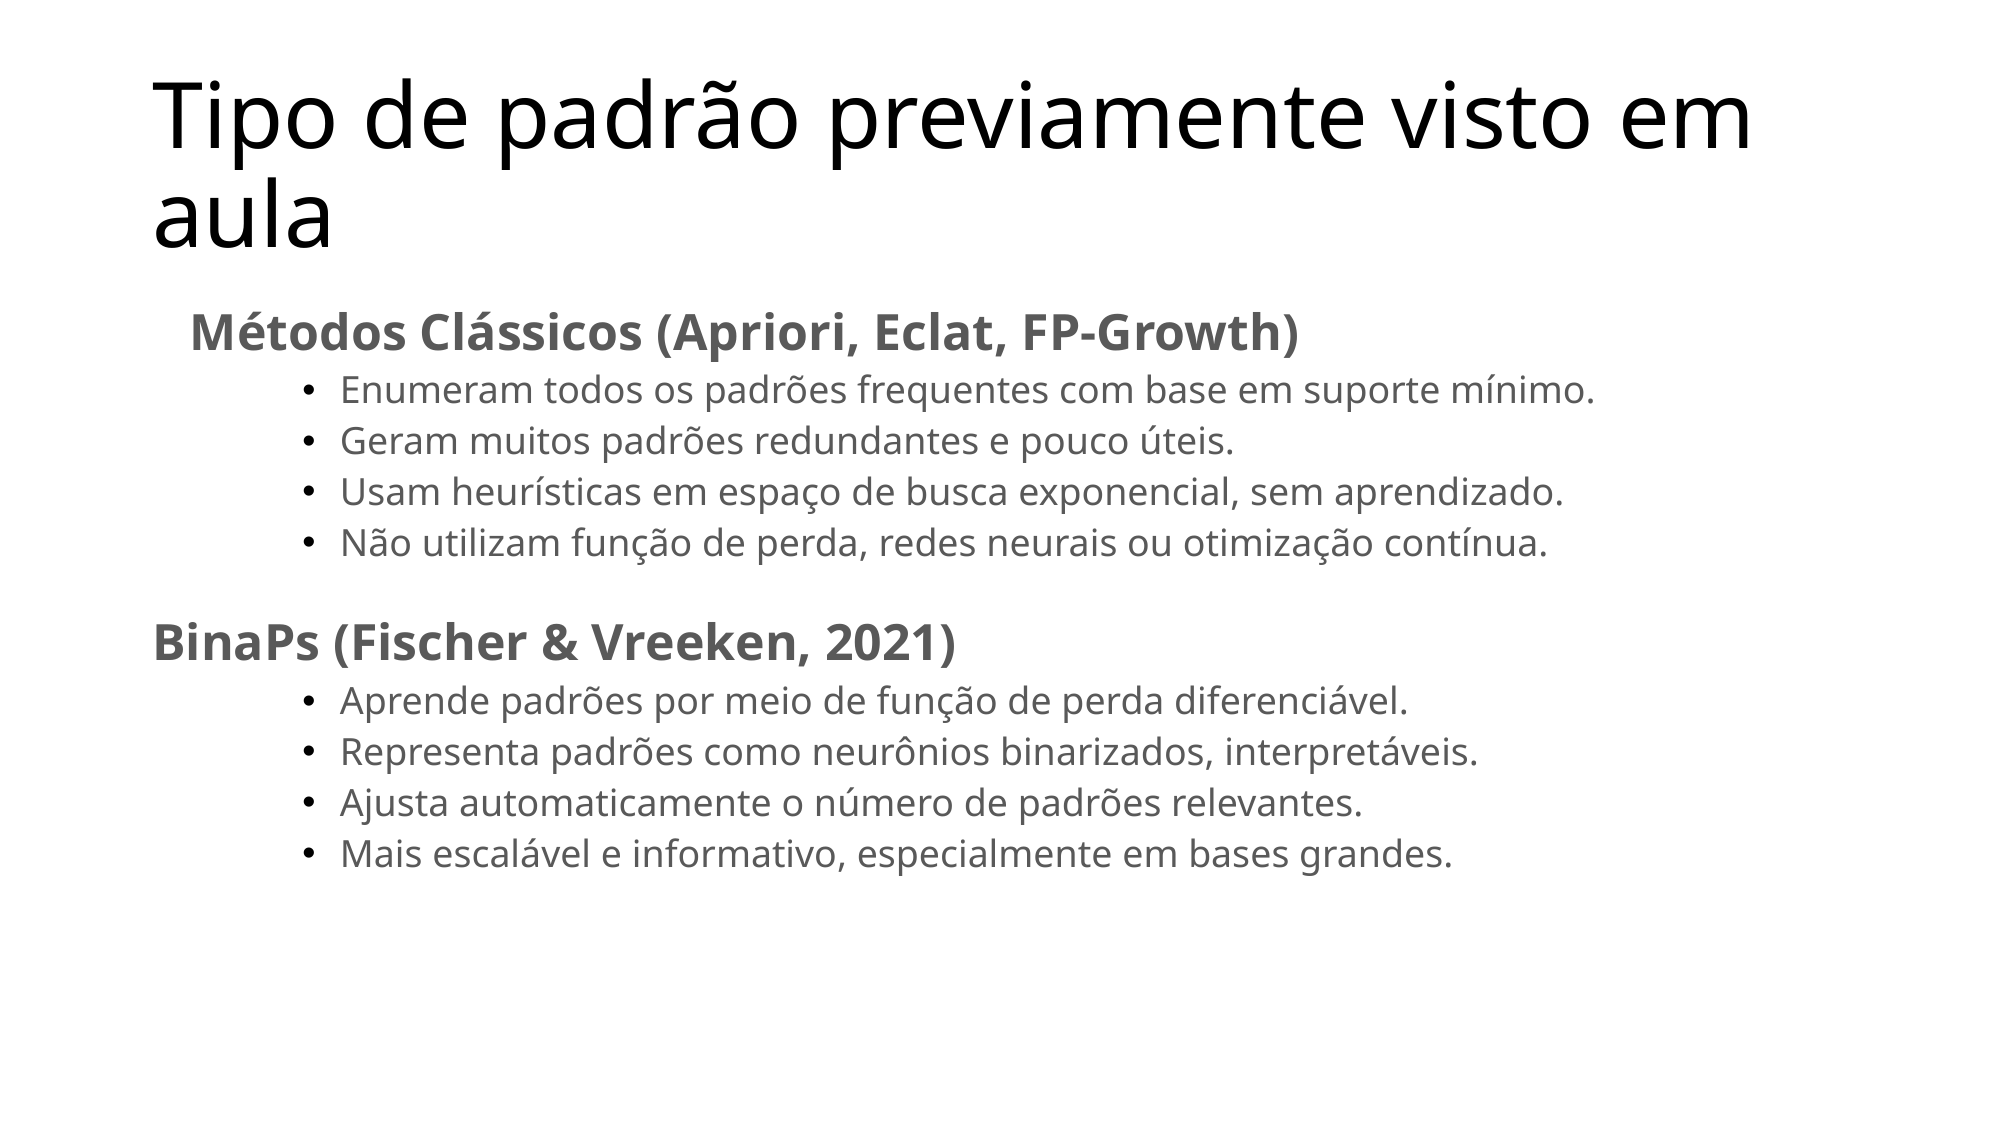

# Tipo de padrão previamente visto em aula
Métodos Clássicos (Apriori, Eclat, FP-Growth)
Enumeram todos os padrões frequentes com base em suporte mínimo.
Geram muitos padrões redundantes e pouco úteis.
Usam heurísticas em espaço de busca exponencial, sem aprendizado.
Não utilizam função de perda, redes neurais ou otimização contínua.
BinaPs (Fischer & Vreeken, 2021)
Aprende padrões por meio de função de perda diferenciável.
Representa padrões como neurônios binarizados, interpretáveis.
Ajusta automaticamente o número de padrões relevantes.
Mais escalável e informativo, especialmente em bases grandes.